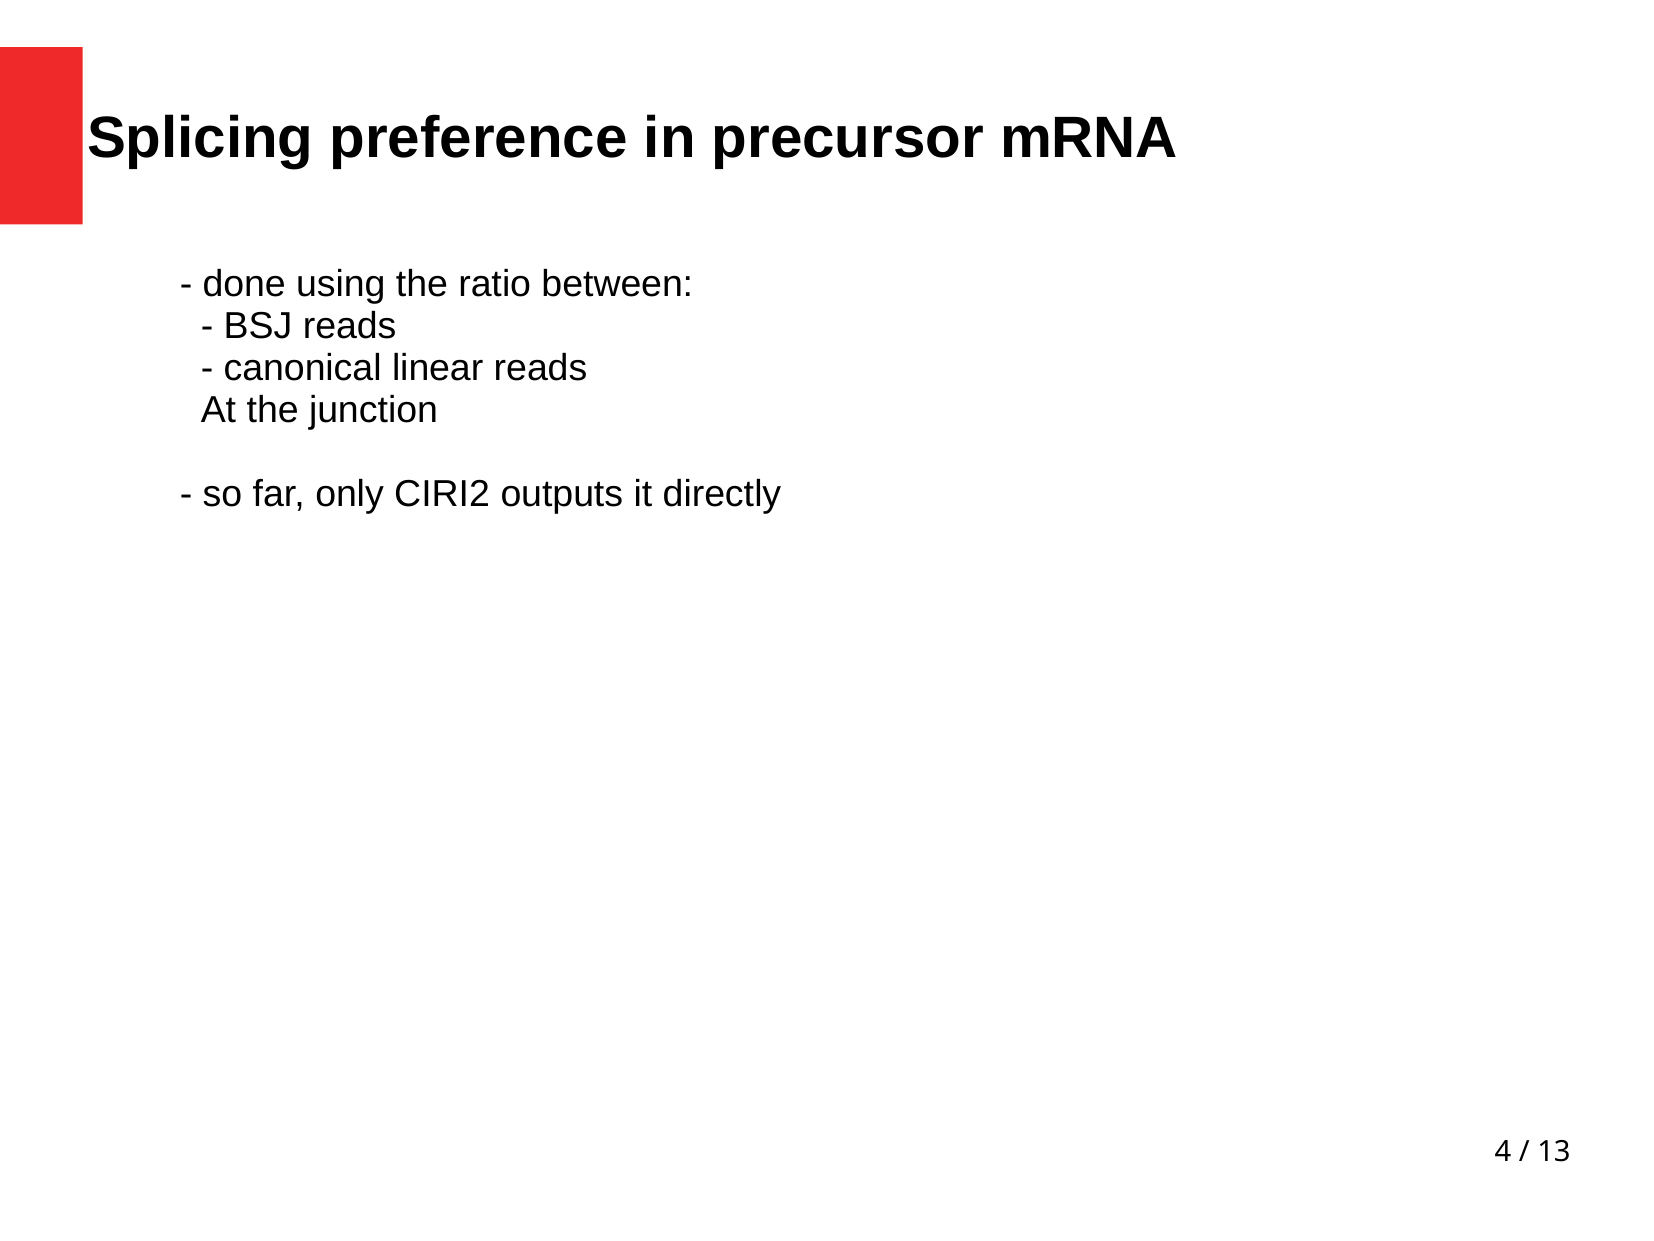

Splicing preference in precursor mRNA
- done using the ratio between:
 - BSJ reads
 - canonical linear reads
 At the junction
- so far, only CIRI2 outputs it directly
4